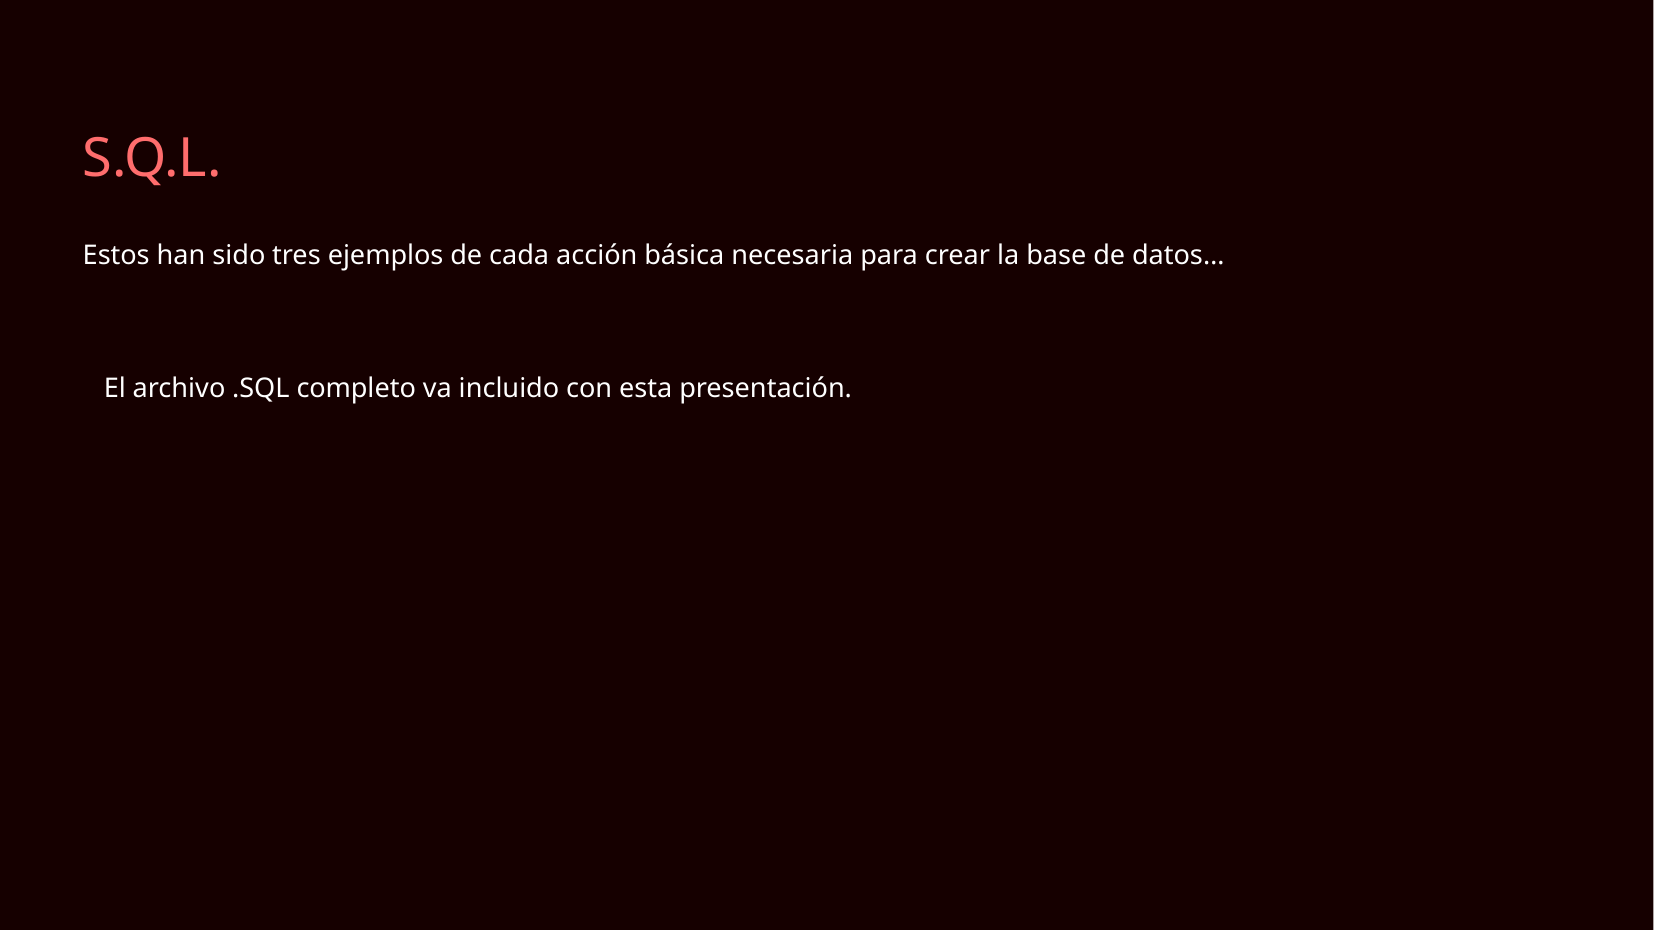

# S.Q.L.
Estos han sido tres ejemplos de cada acción básica necesaria para crear la base de datos…
 El archivo .SQL completo va incluido con esta presentación.